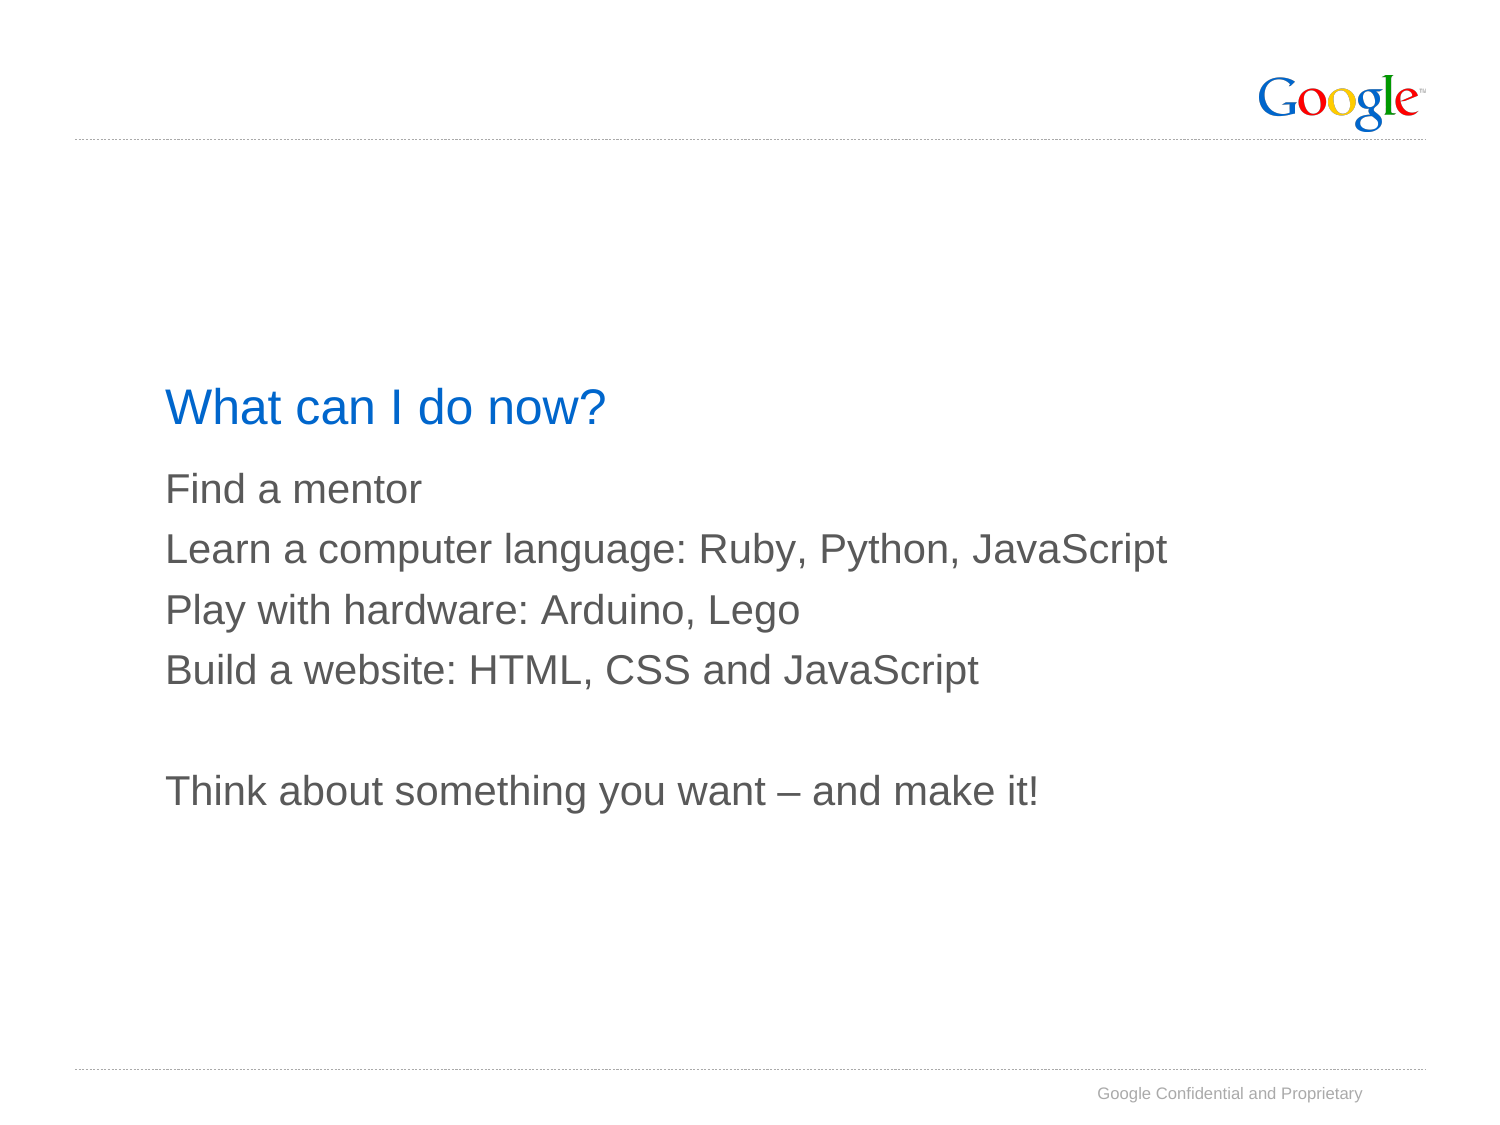

# What can I do now?
Find a mentor
Learn a computer language: Ruby, Python, JavaScript
Play with hardware: Arduino, Lego
Build a website: HTML, CSS and JavaScript
Think about something you want – and make it!